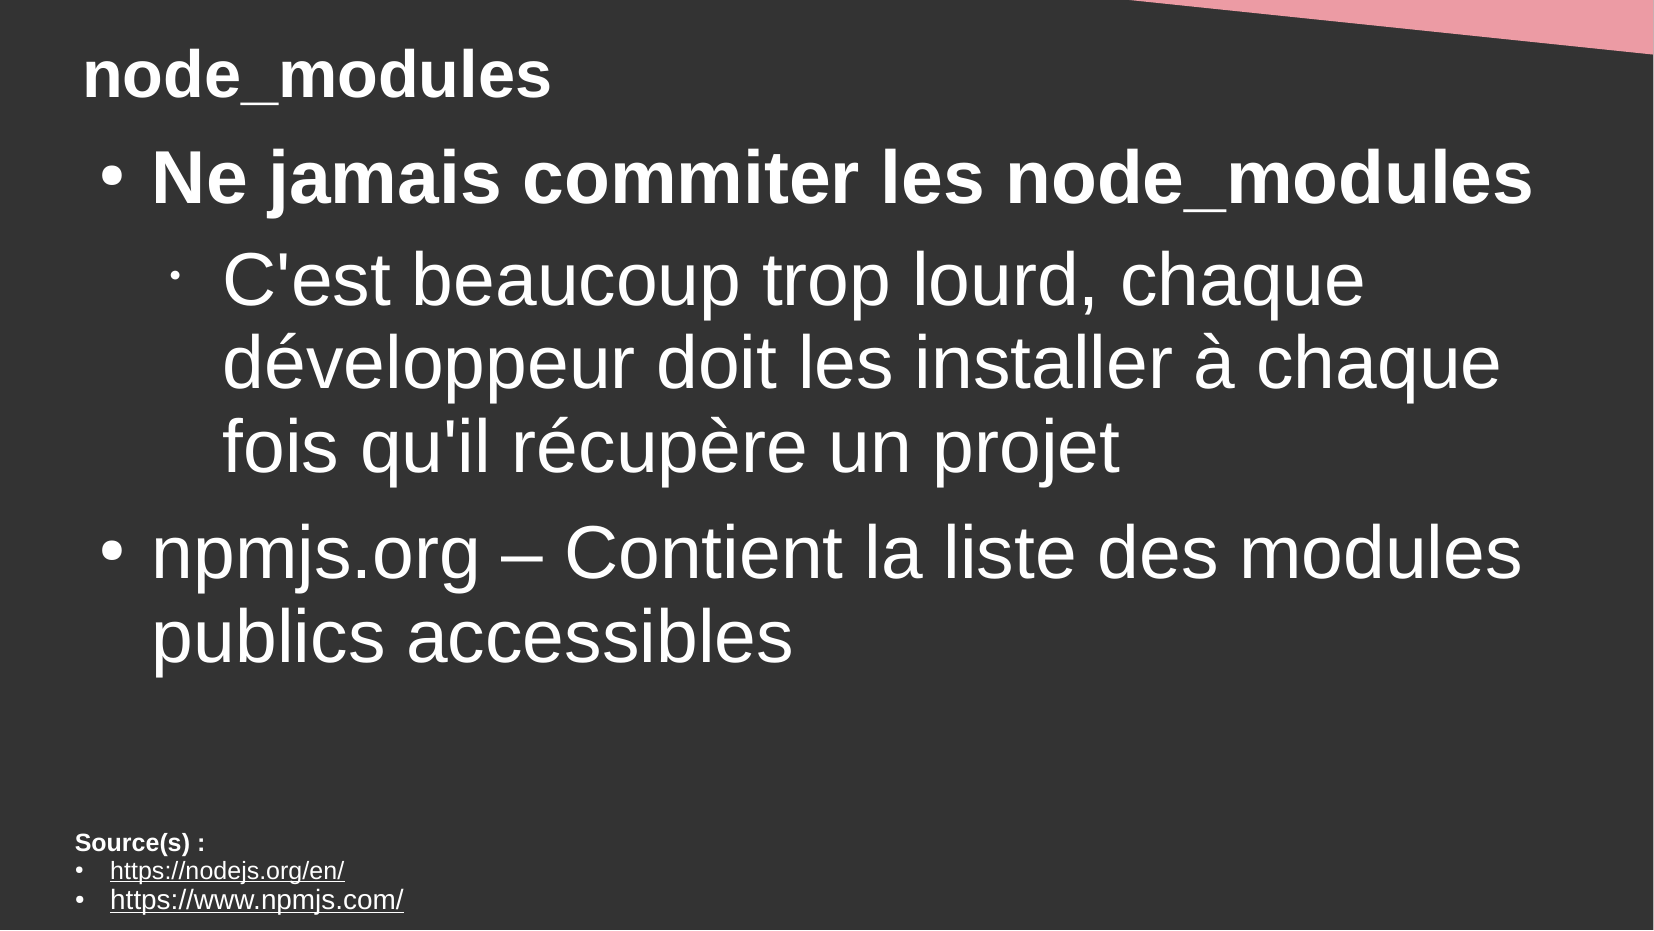

# node_modules
Ne jamais commiter les node_modules
C'est beaucoup trop lourd, chaque développeur doit les installer à chaque fois qu'il récupère un projet
npmjs.org – Contient la liste des modules publics accessibles
Source(s) :
https://nodejs.org/en/
https://www.npmjs.com/